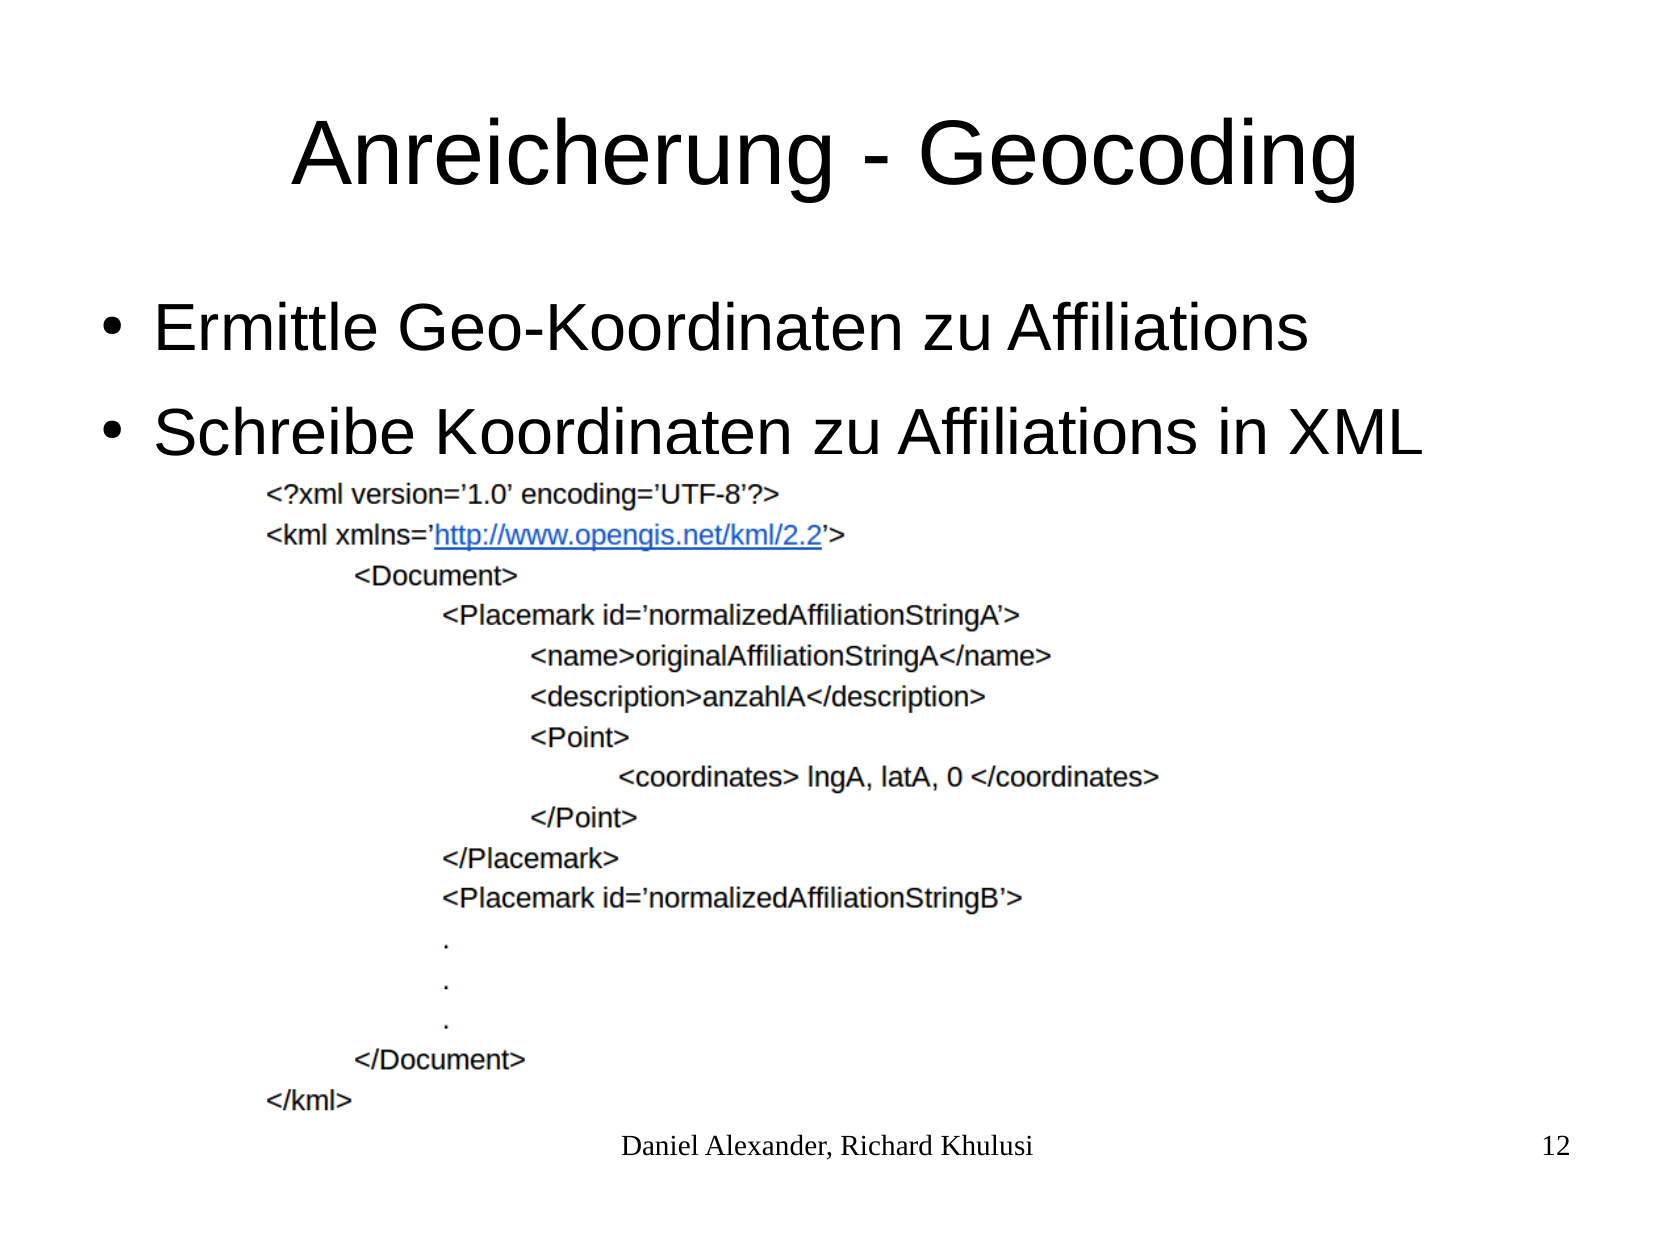

# Anreicherung - Geocoding
Ermittle Geo-Koordinaten zu Affiliations
Schreibe Koordinaten zu Affiliations in XML
Daniel Alexander, Richard Khulusi
12